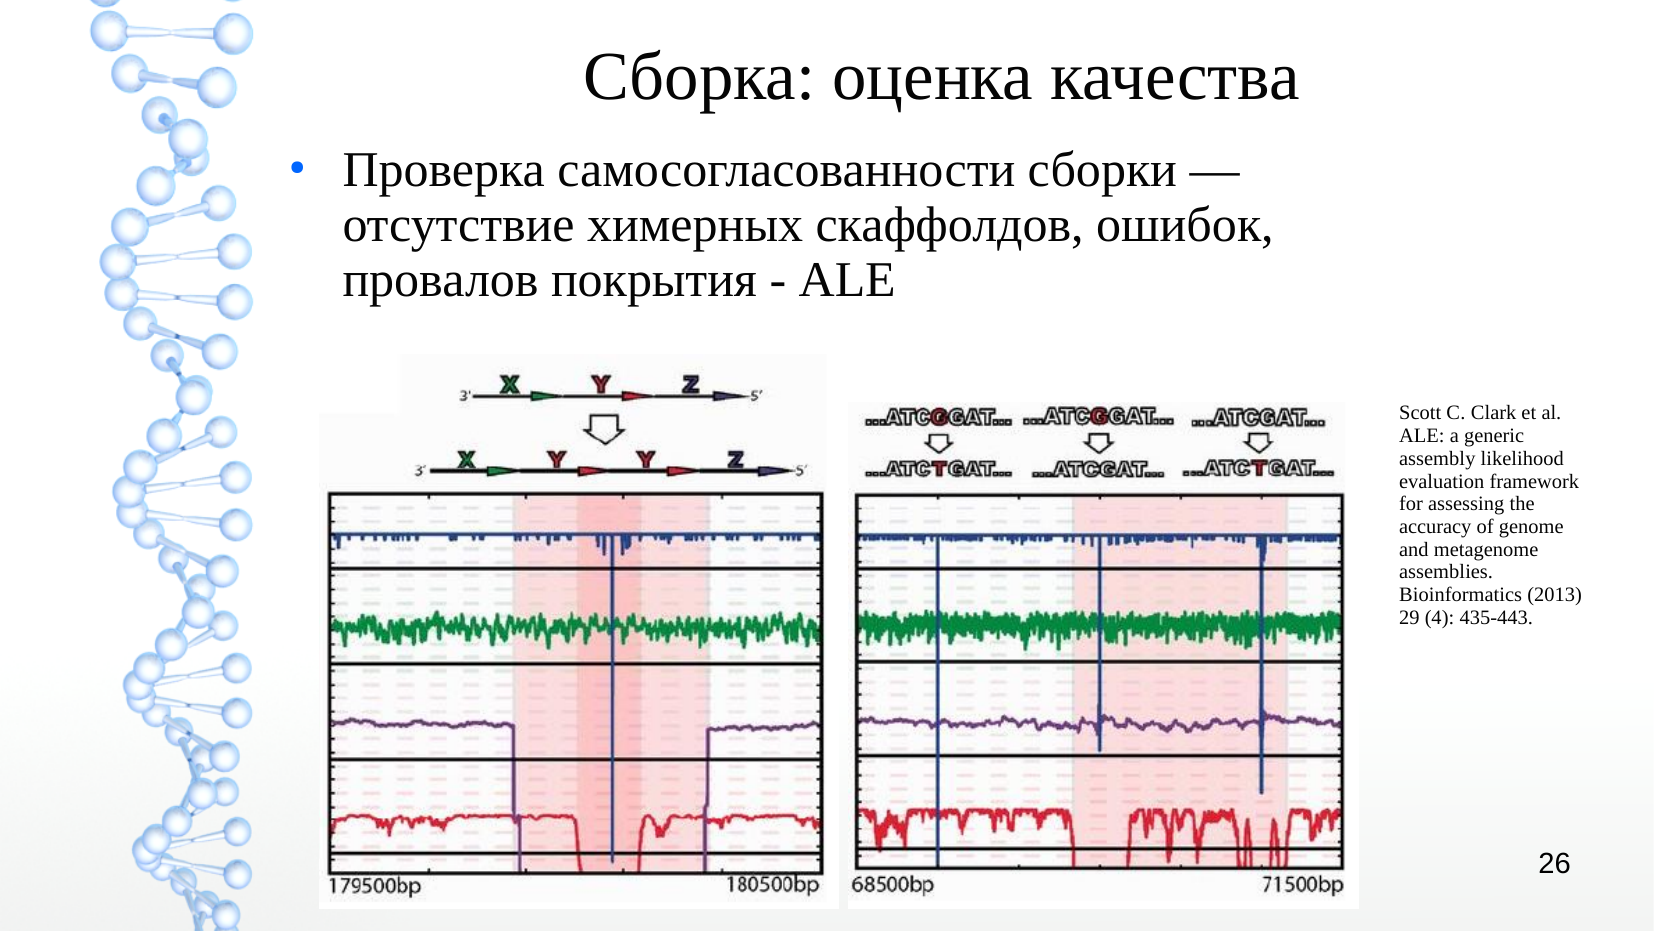

# Сборка: оценка качества
Проверка самосогласованности сборки — отсутствие химерных скаффолдов, ошибок, провалов покрытия - ALE
Scott C. Clark et al. ALE: a generic assembly likelihood evaluation framework for assessing the accuracy of genome and metagenome assemblies. Bioinformatics (2013) 29 (4): 435-443.
26